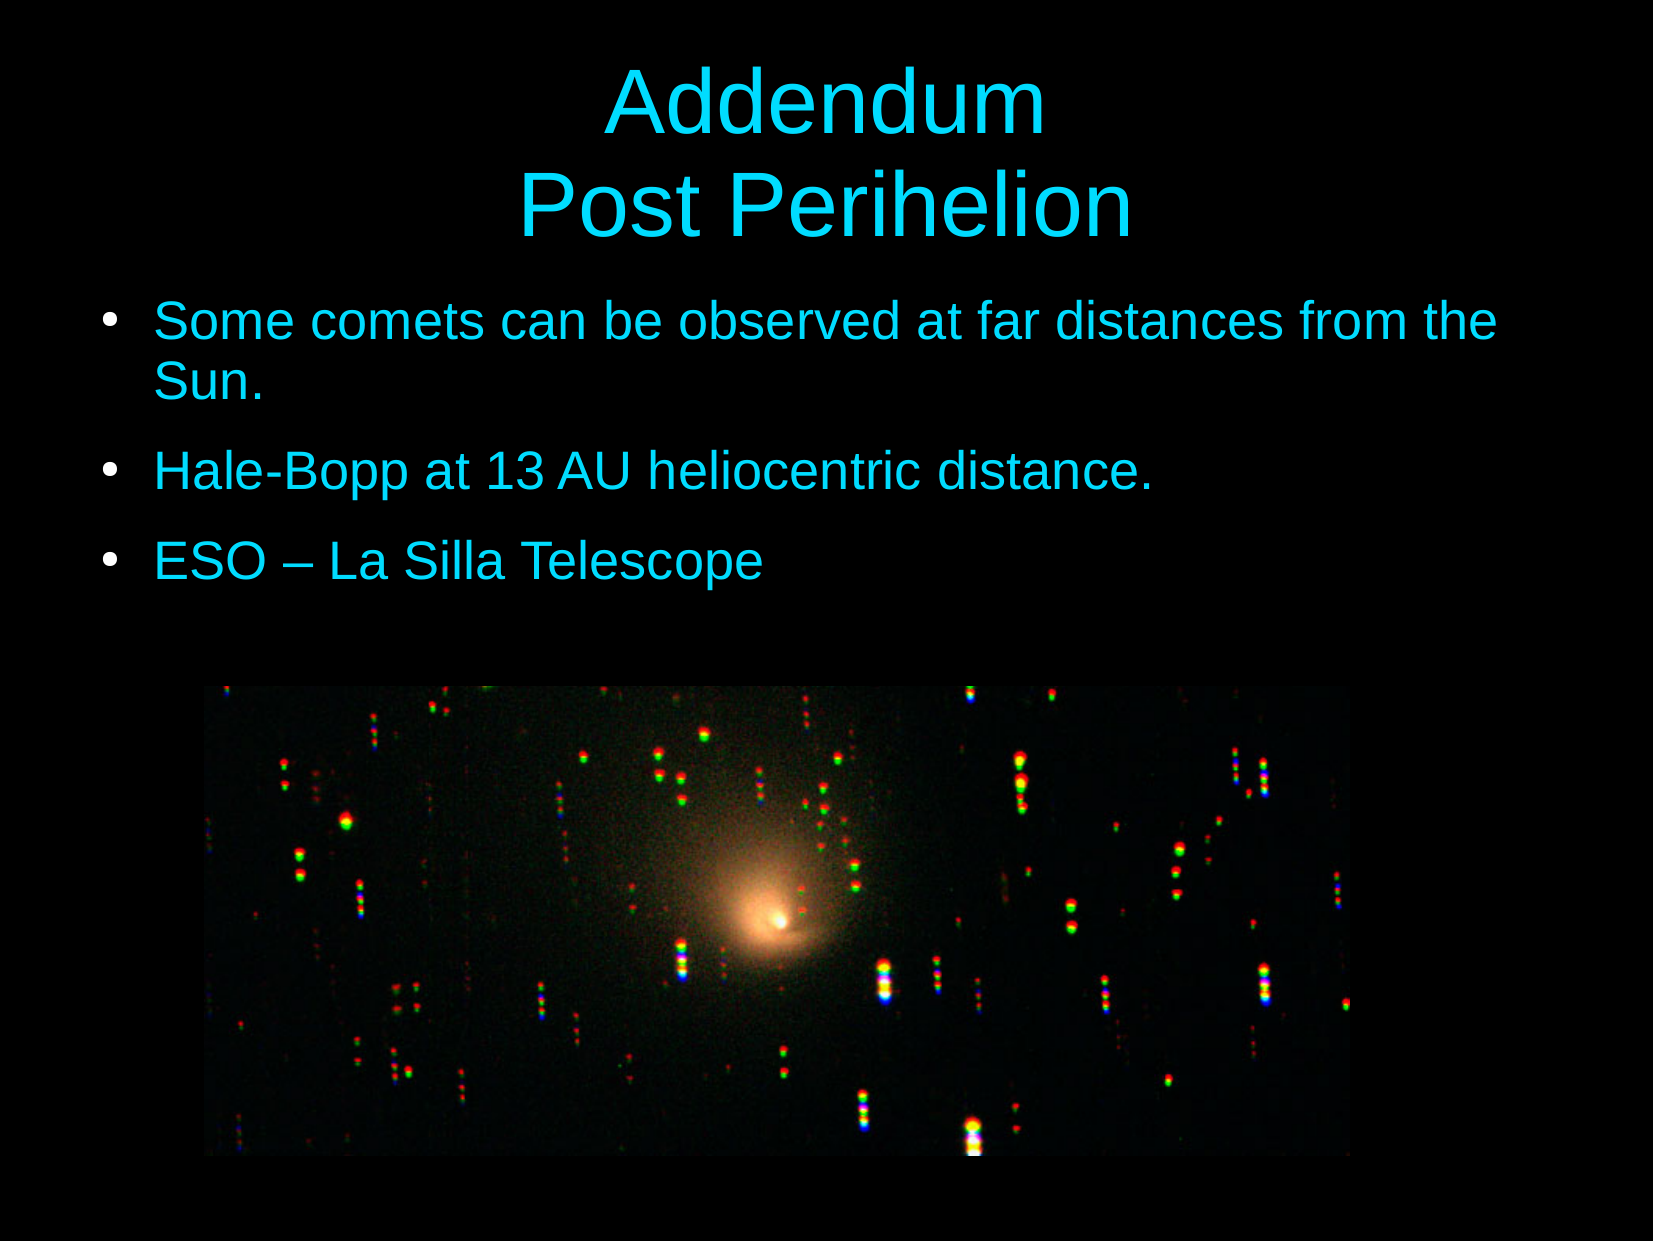

# Addendum Post Perihelion
Some comets can be observed at far distances from the Sun.
Hale-Bopp at 13 AU heliocentric distance.
ESO – La Silla Telescope